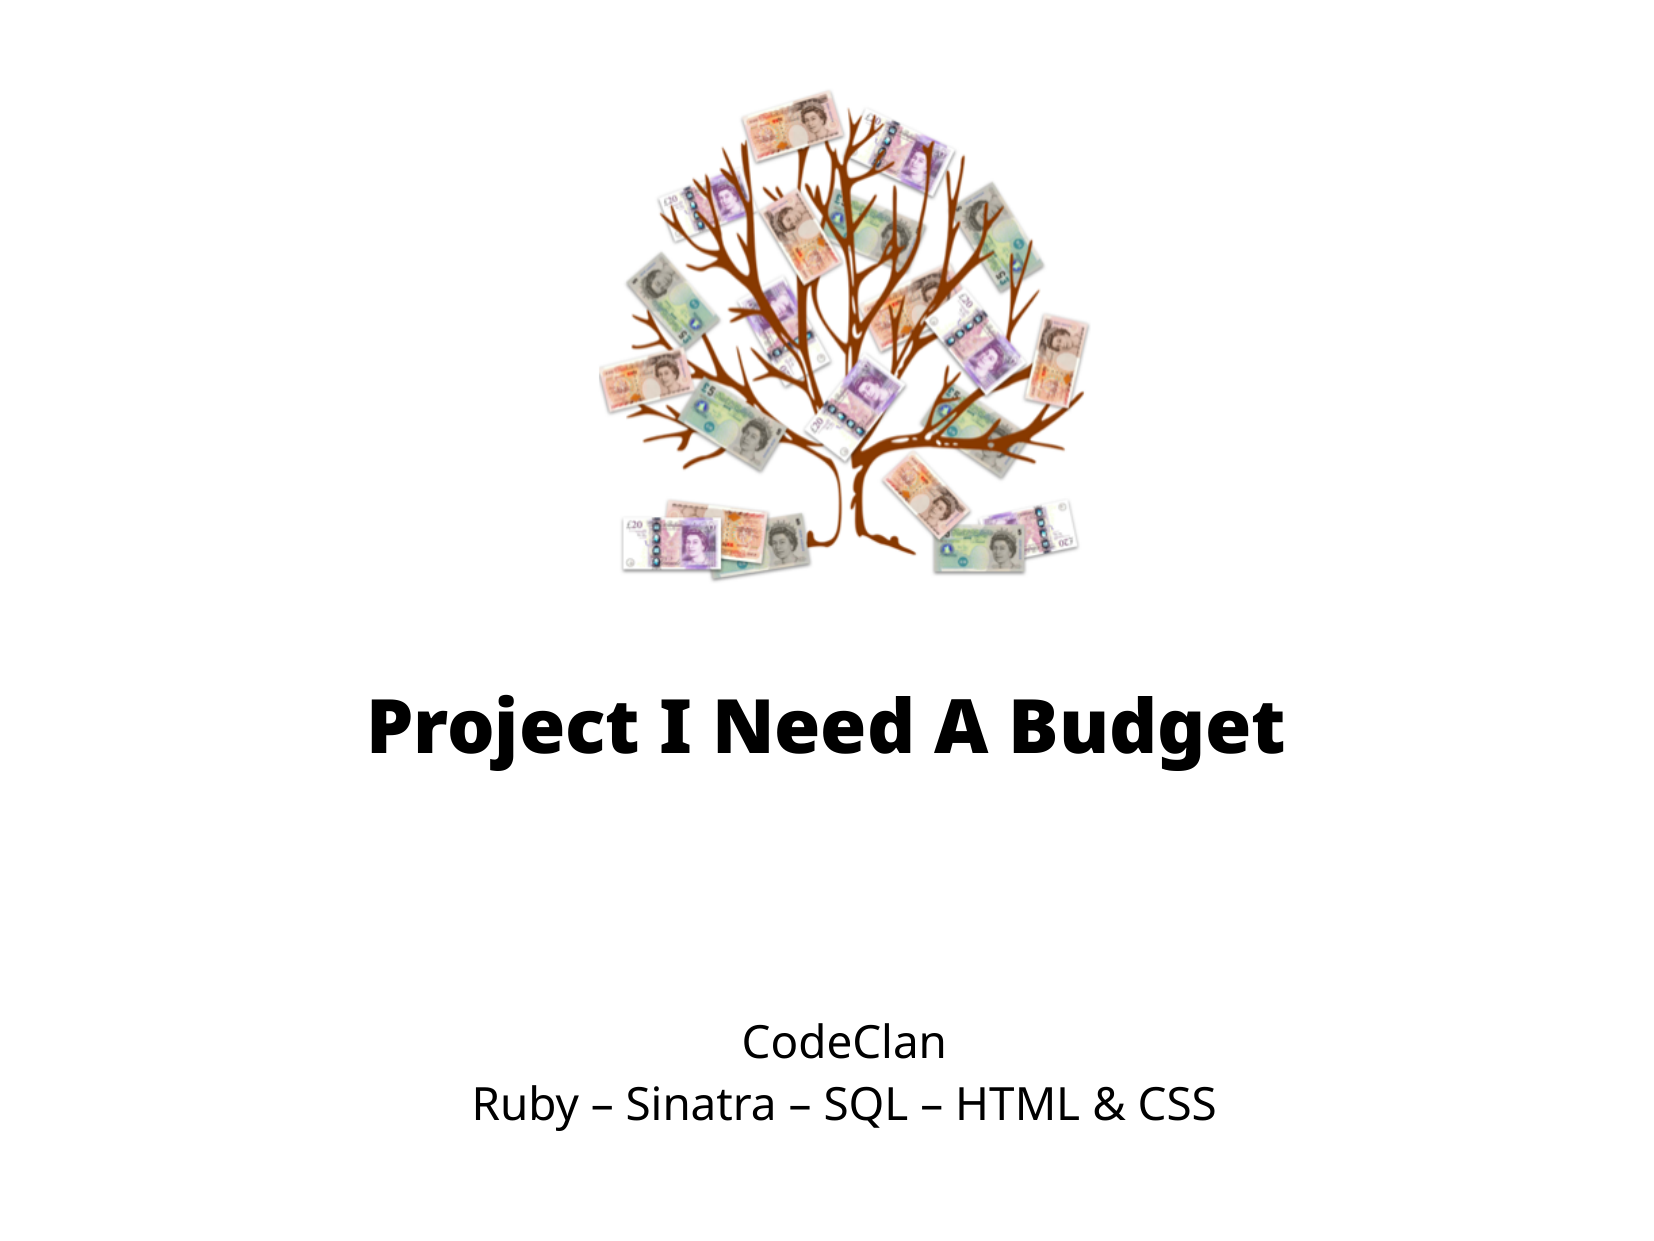

# Project I Need A Budget
CodeClan
Ruby – Sinatra – SQL – HTML & CSS